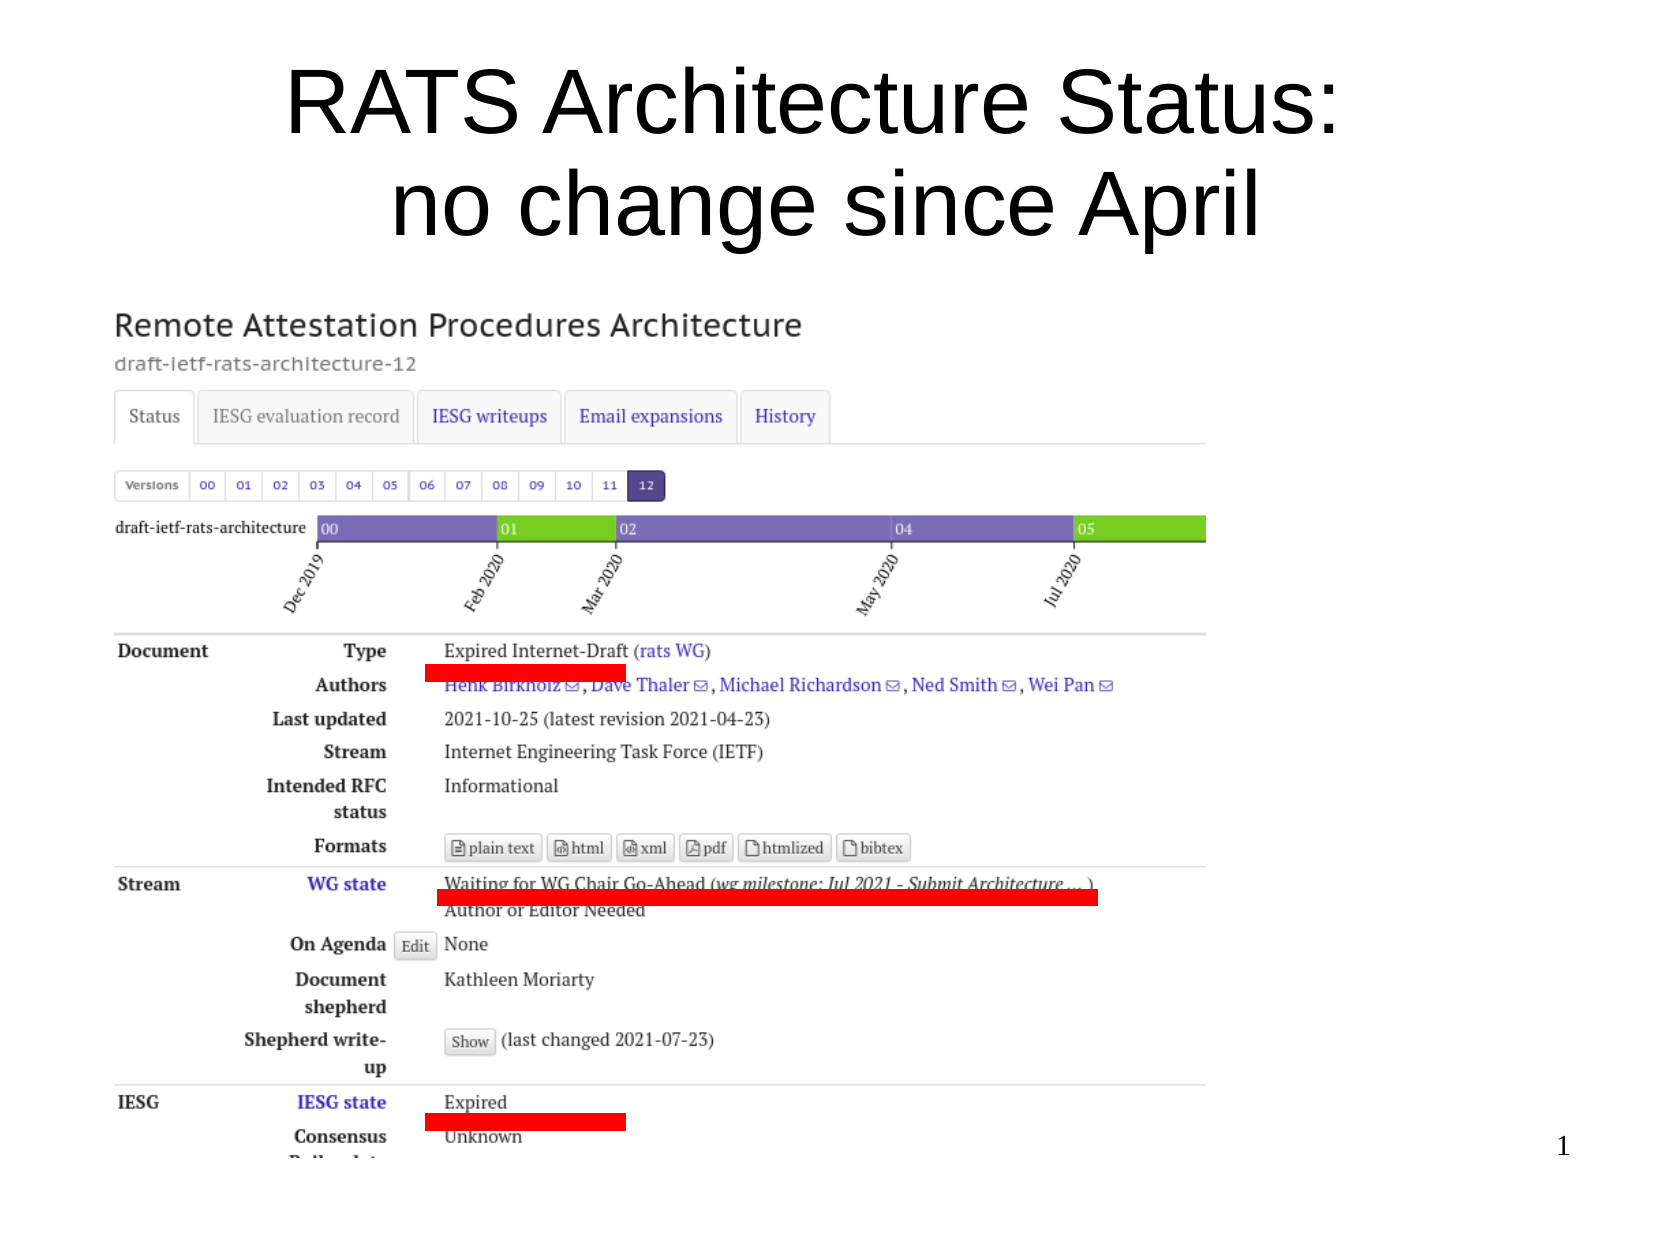

# RATS Architecture Status: no change since April
1